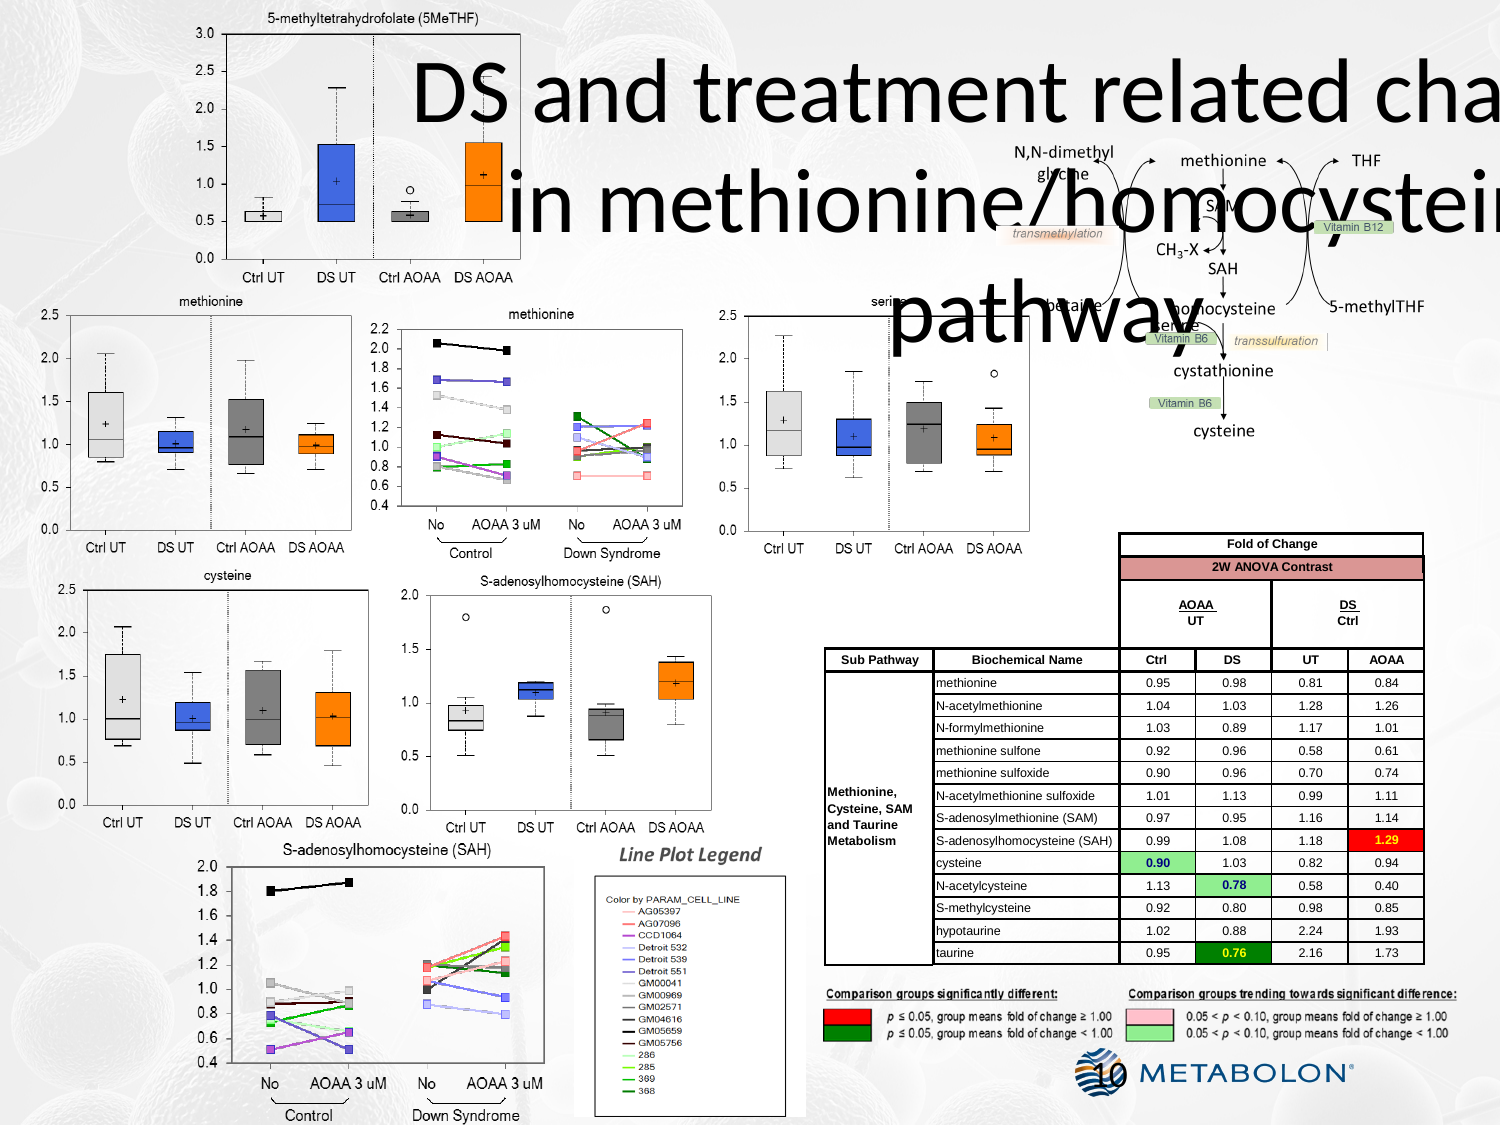

# DS and treatment related changes in methionine/homocysteine pathway